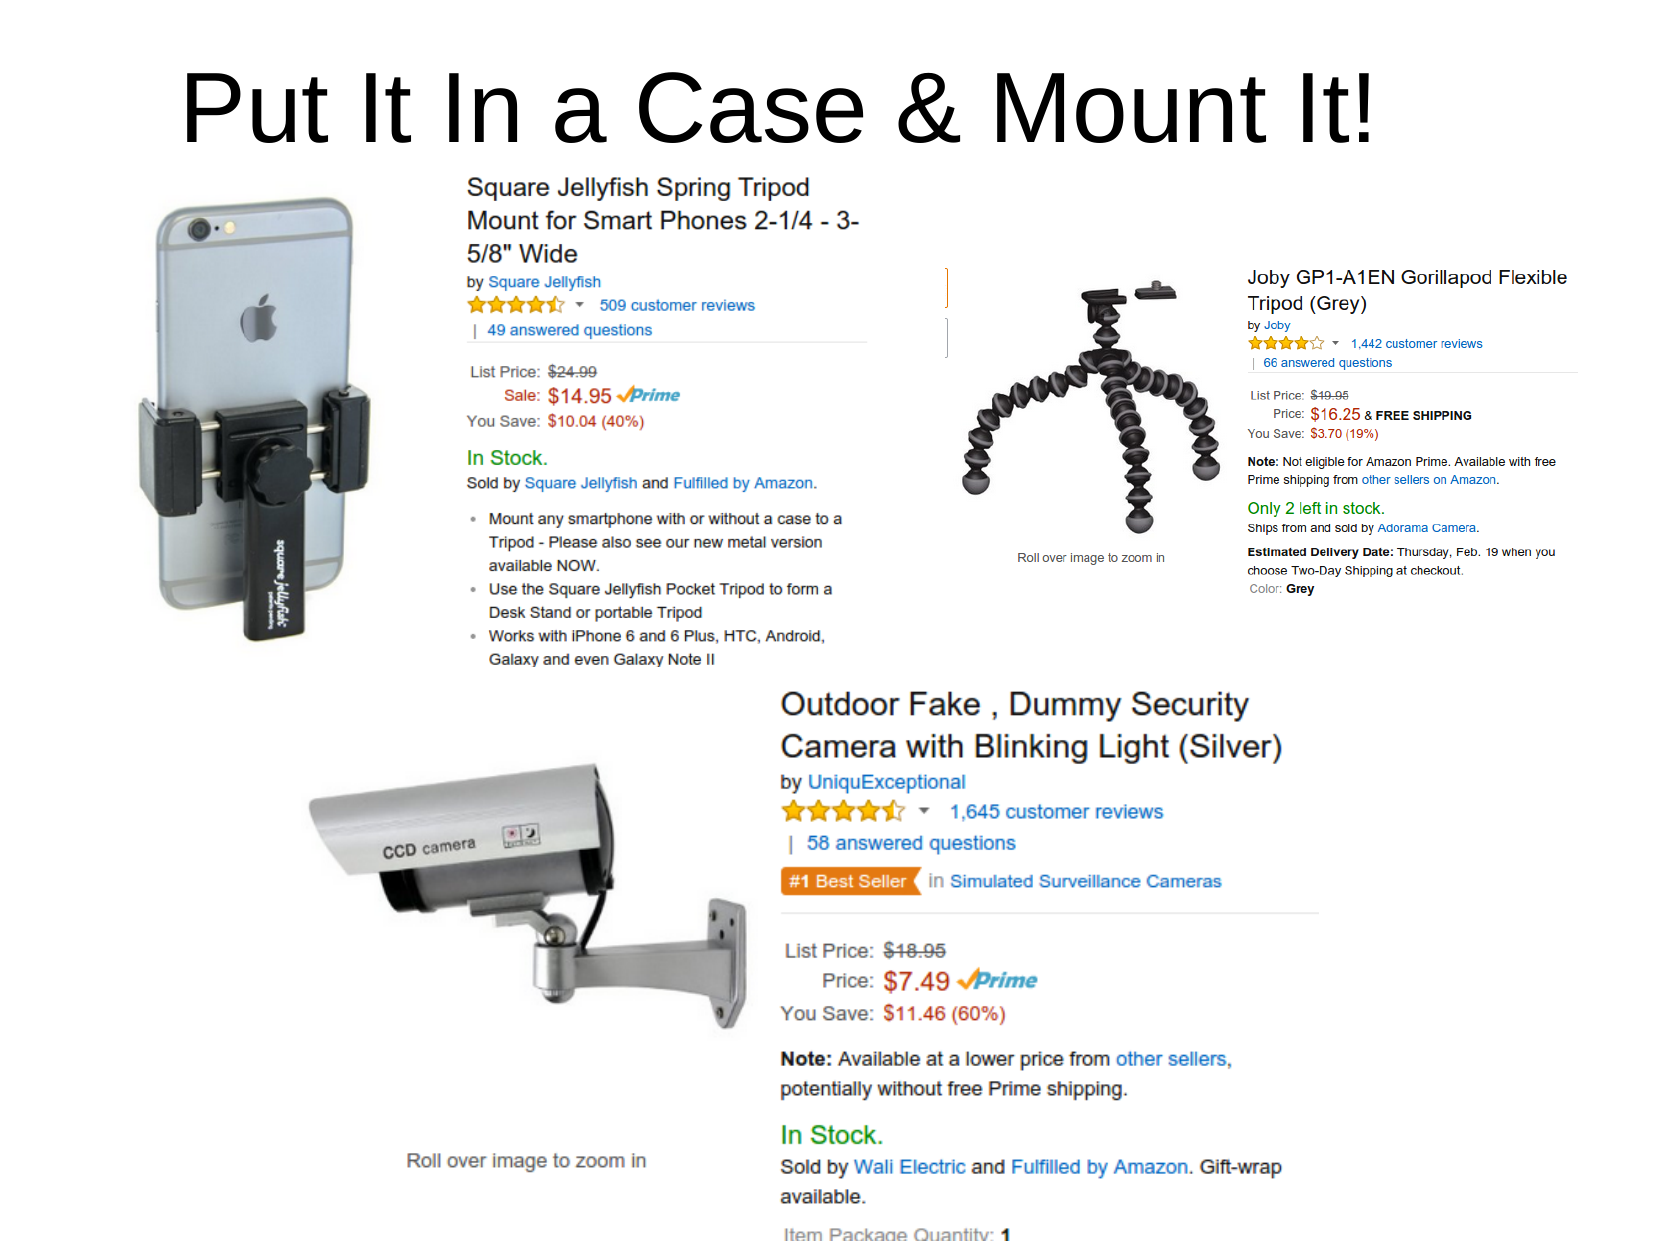

Put It In a Case & Mount It!